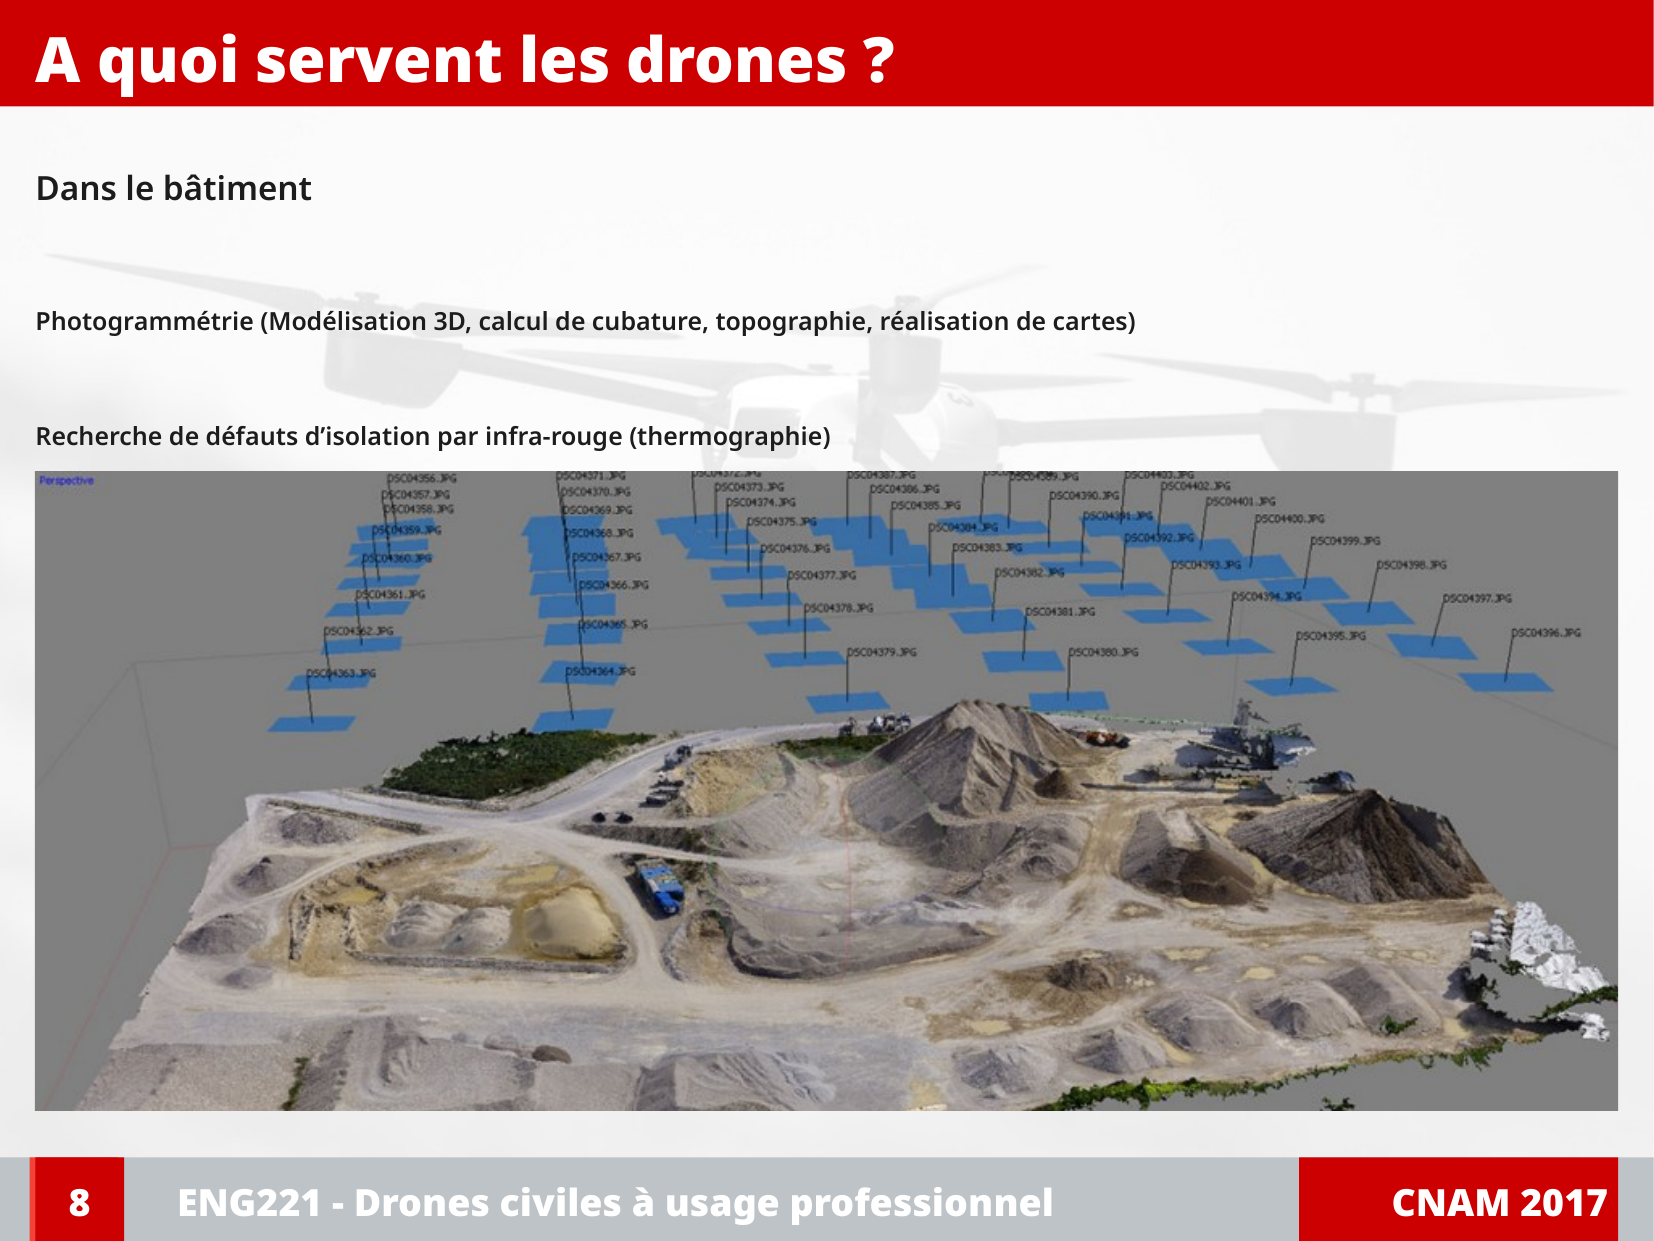

# A quoi servent les drones ?
Dans le bâtiment
Photogrammétrie (Modélisation 3D, calcul de cubature, topographie, réalisation de cartes)
Recherche de défauts d’isolation par infra-rouge (thermographie)
8
ENG221 - Drones civiles à usage professionnel